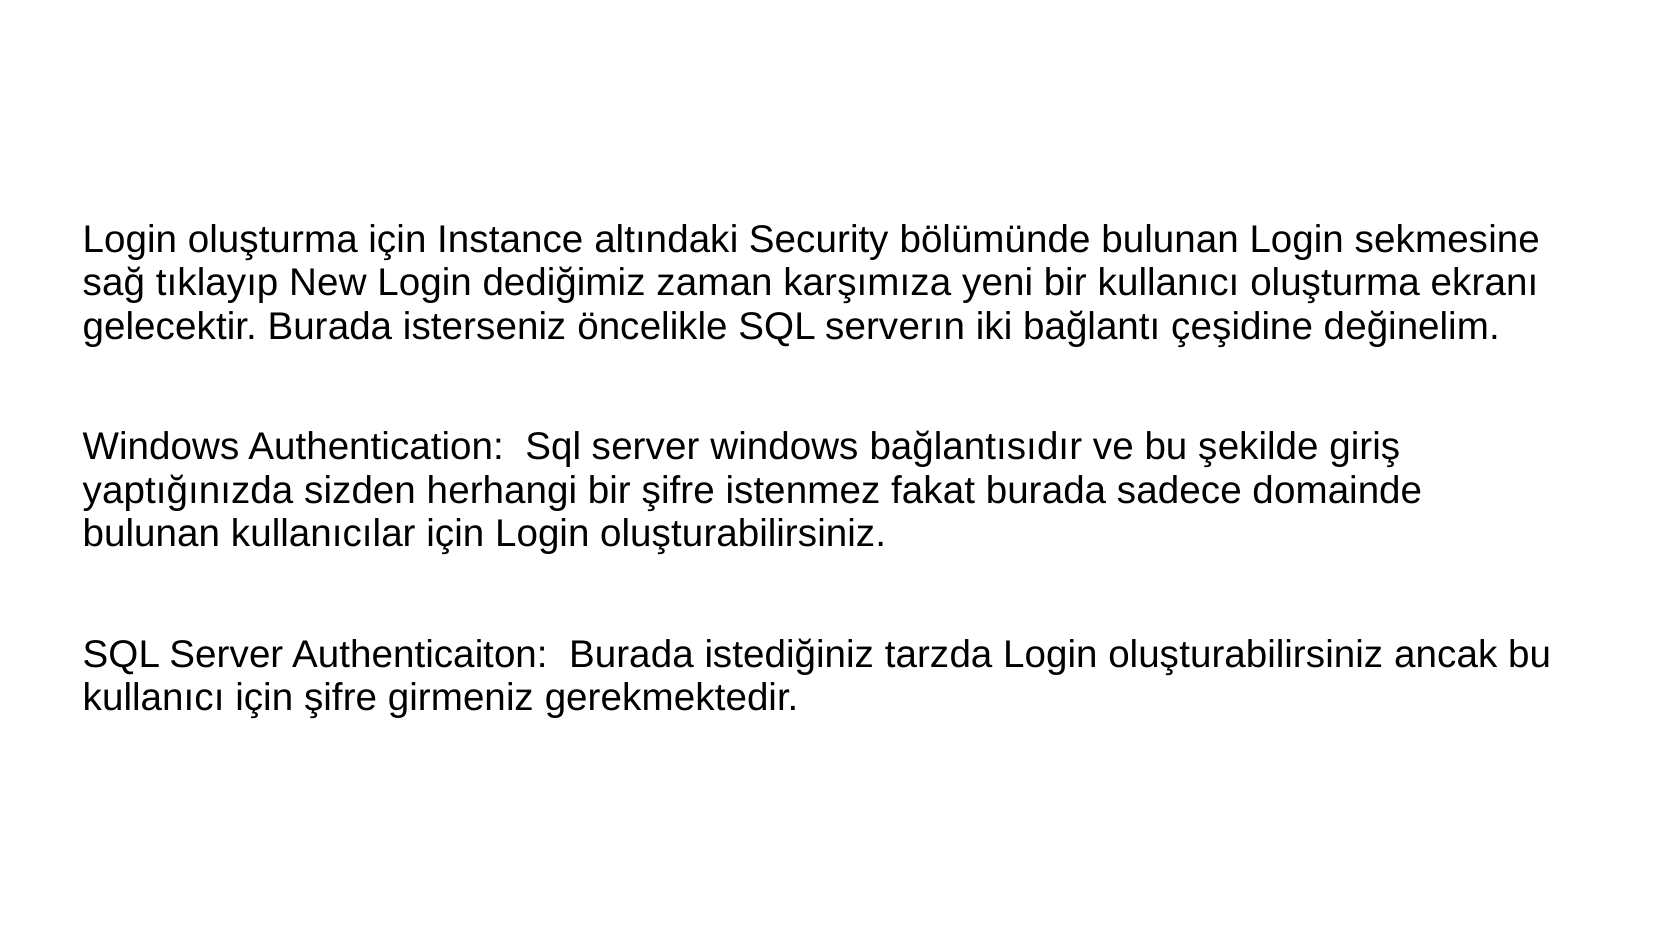

#
Login oluşturma için Instance altındaki Security bölümünde bulunan Login sekmesine sağ tıklayıp New Login dediğimiz zaman karşımıza yeni bir kullanıcı oluşturma ekranı gelecektir. Burada isterseniz öncelikle SQL serverın iki bağlantı çeşidine değinelim.
Windows Authentication: Sql server windows bağlantısıdır ve bu şekilde giriş yaptığınızda sizden herhangi bir şifre istenmez fakat burada sadece domainde bulunan kullanıcılar için Login oluşturabilirsiniz.
SQL Server Authenticaiton: Burada istediğiniz tarzda Login oluşturabilirsiniz ancak bu kullanıcı için şifre girmeniz gerekmektedir.